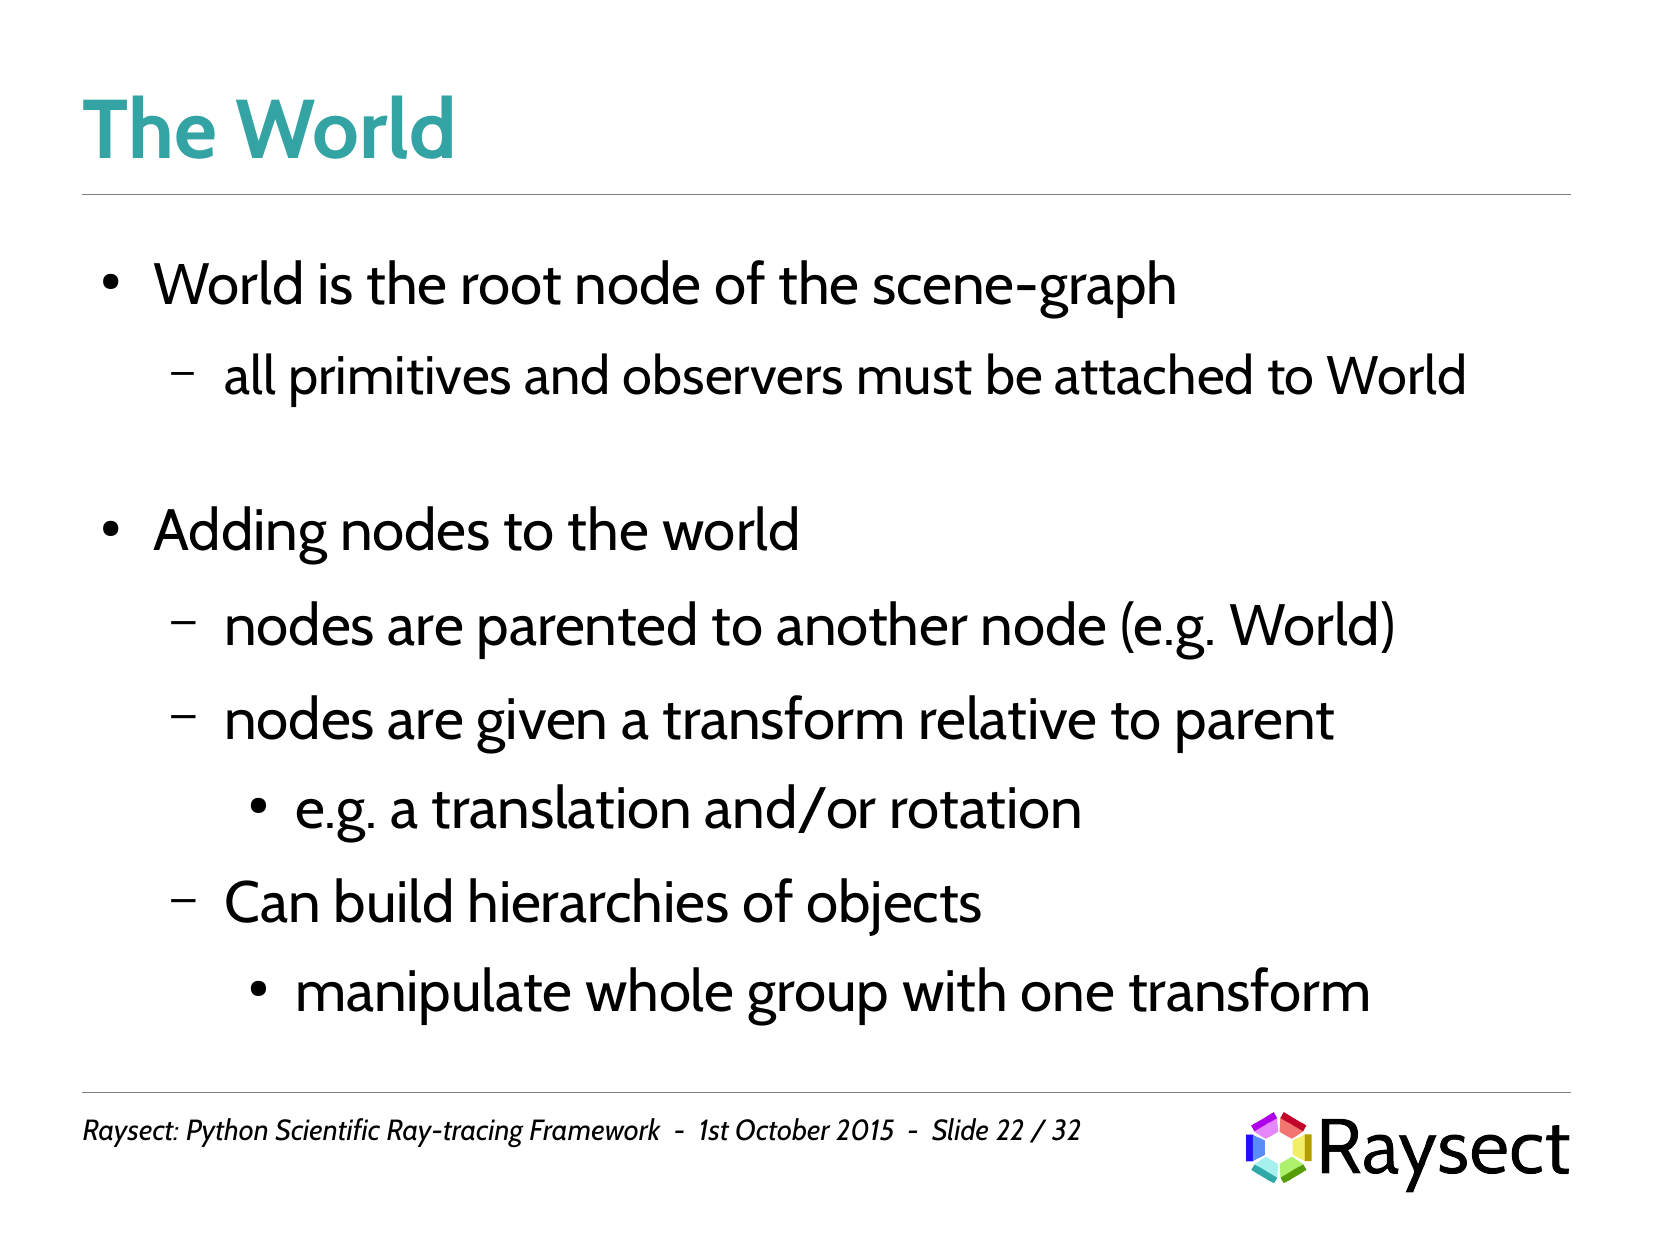

# The World
World is the root node of the scene-graph
all primitives and observers must be attached to World
Adding nodes to the world
nodes are parented to another node (e.g. World)
nodes are given a transform relative to parent
e.g. a translation and/or rotation
Can build hierarchies of objects
manipulate whole group with one transform
1st October 2015